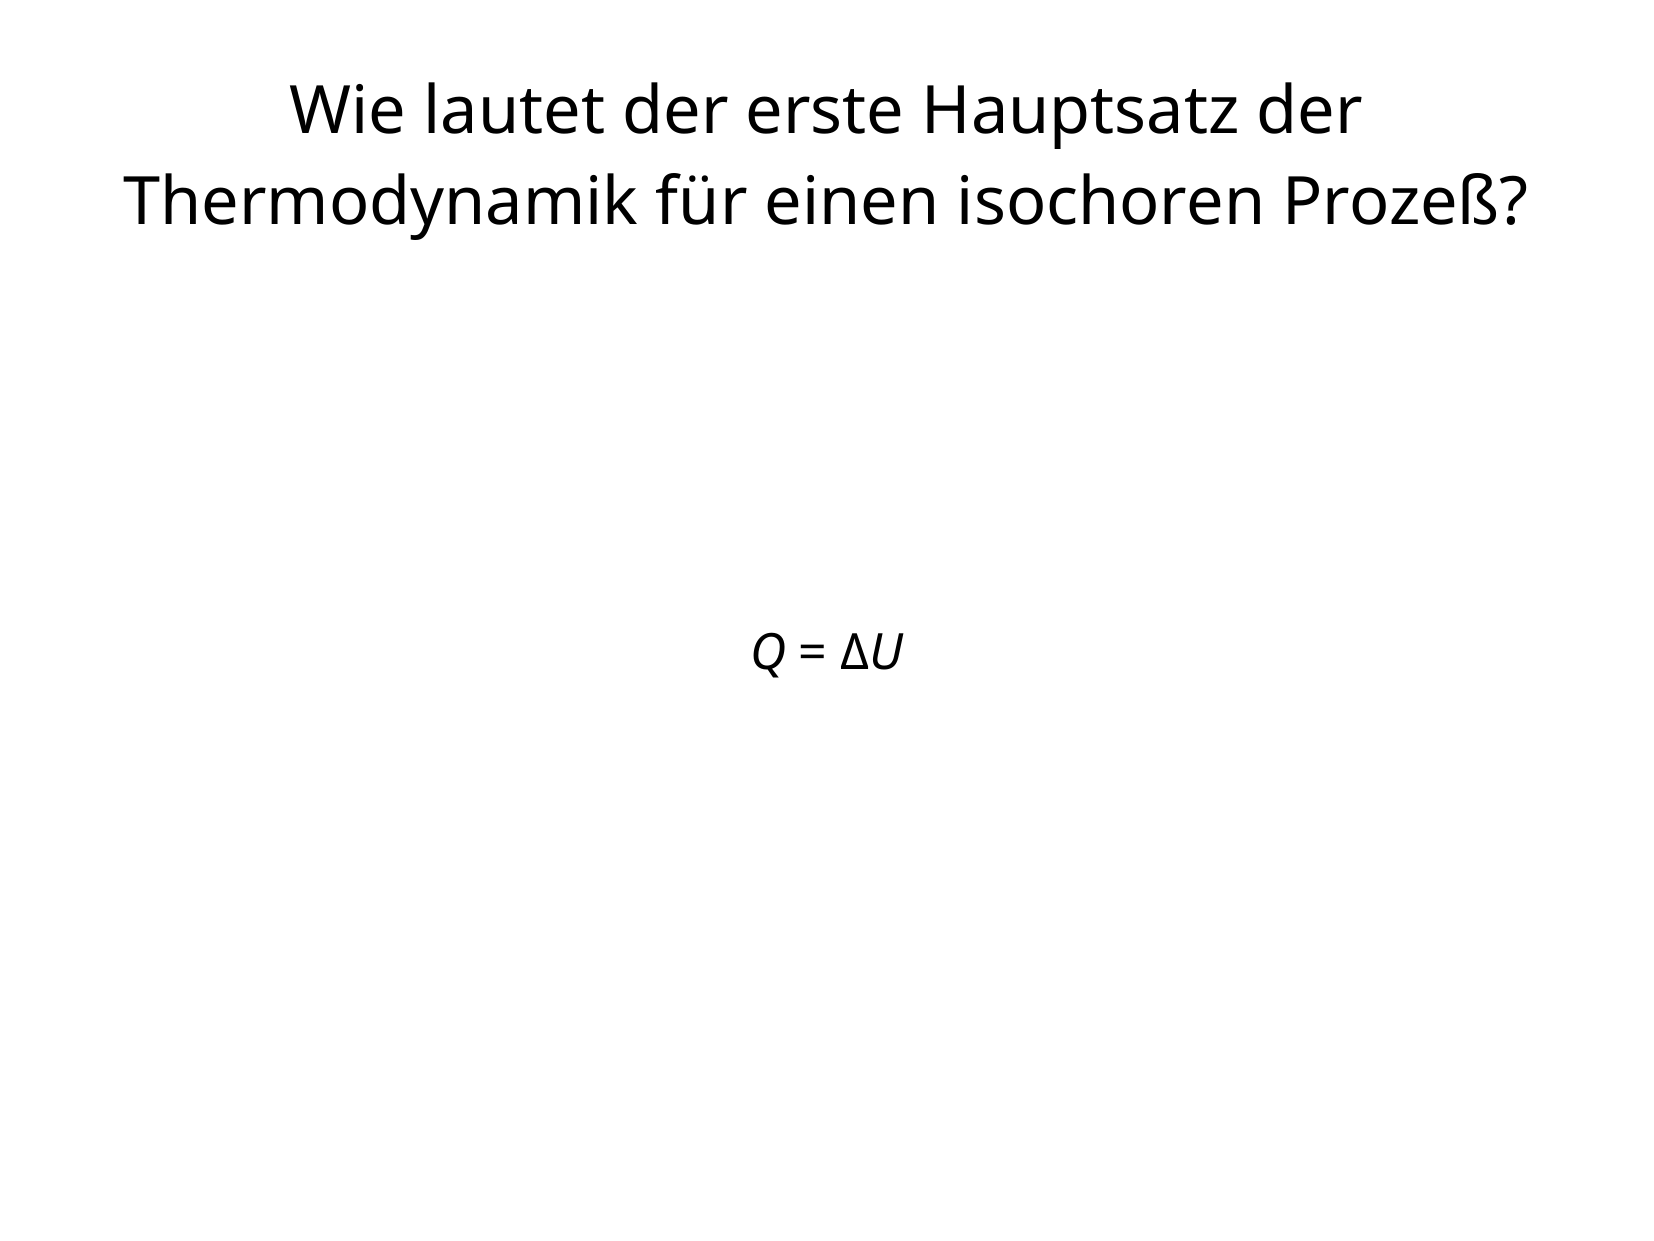

# Wie lautet der erste Hauptsatz der Thermodynamik für einen isochoren Prozeß?
Q = ΔU